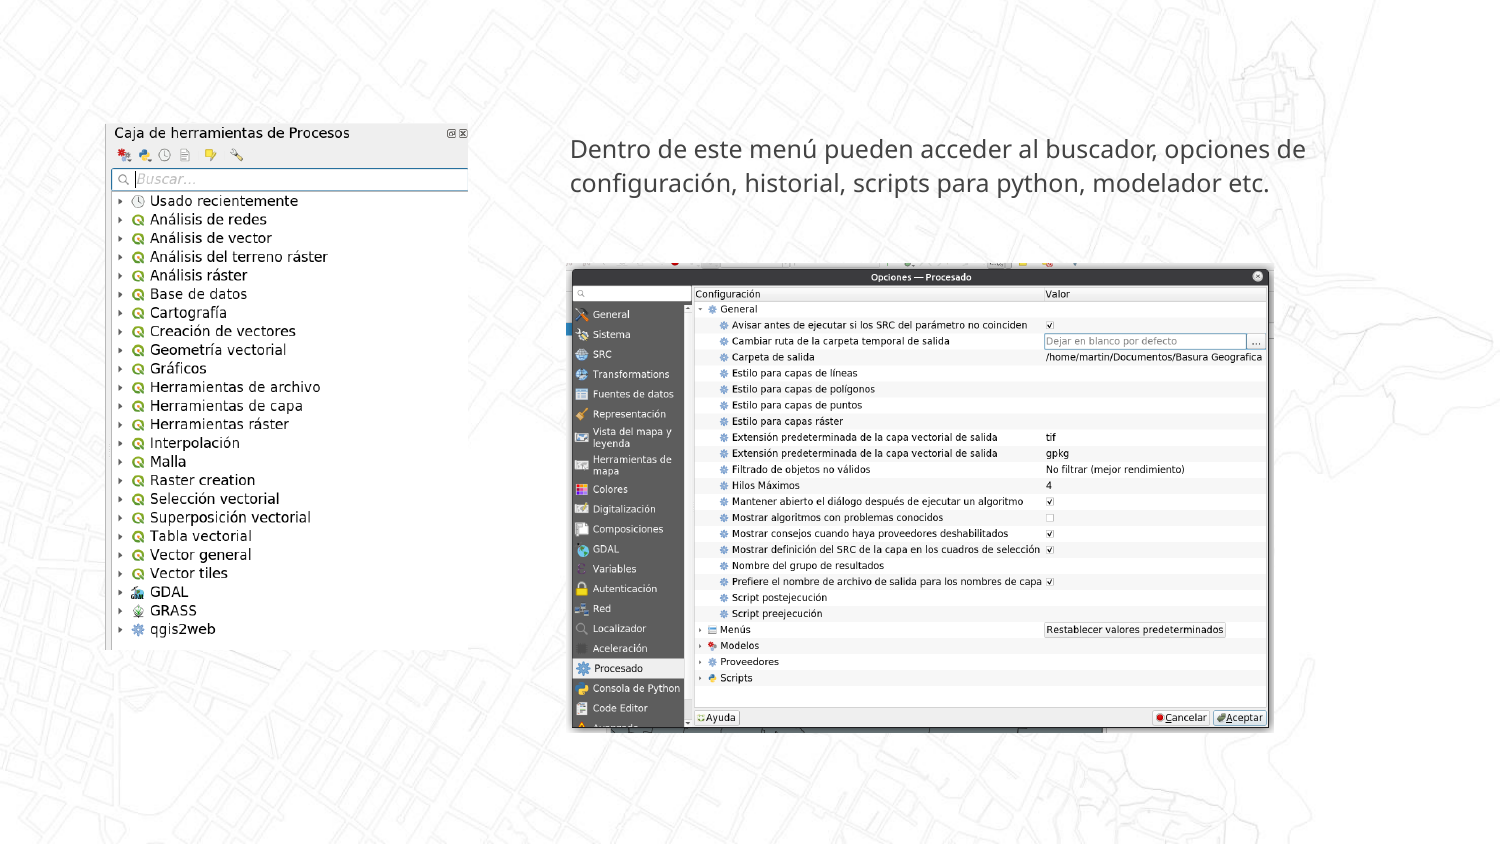

Dentro de este menú pueden acceder al buscador, opciones de configuración, historial, scripts para python, modelador etc.